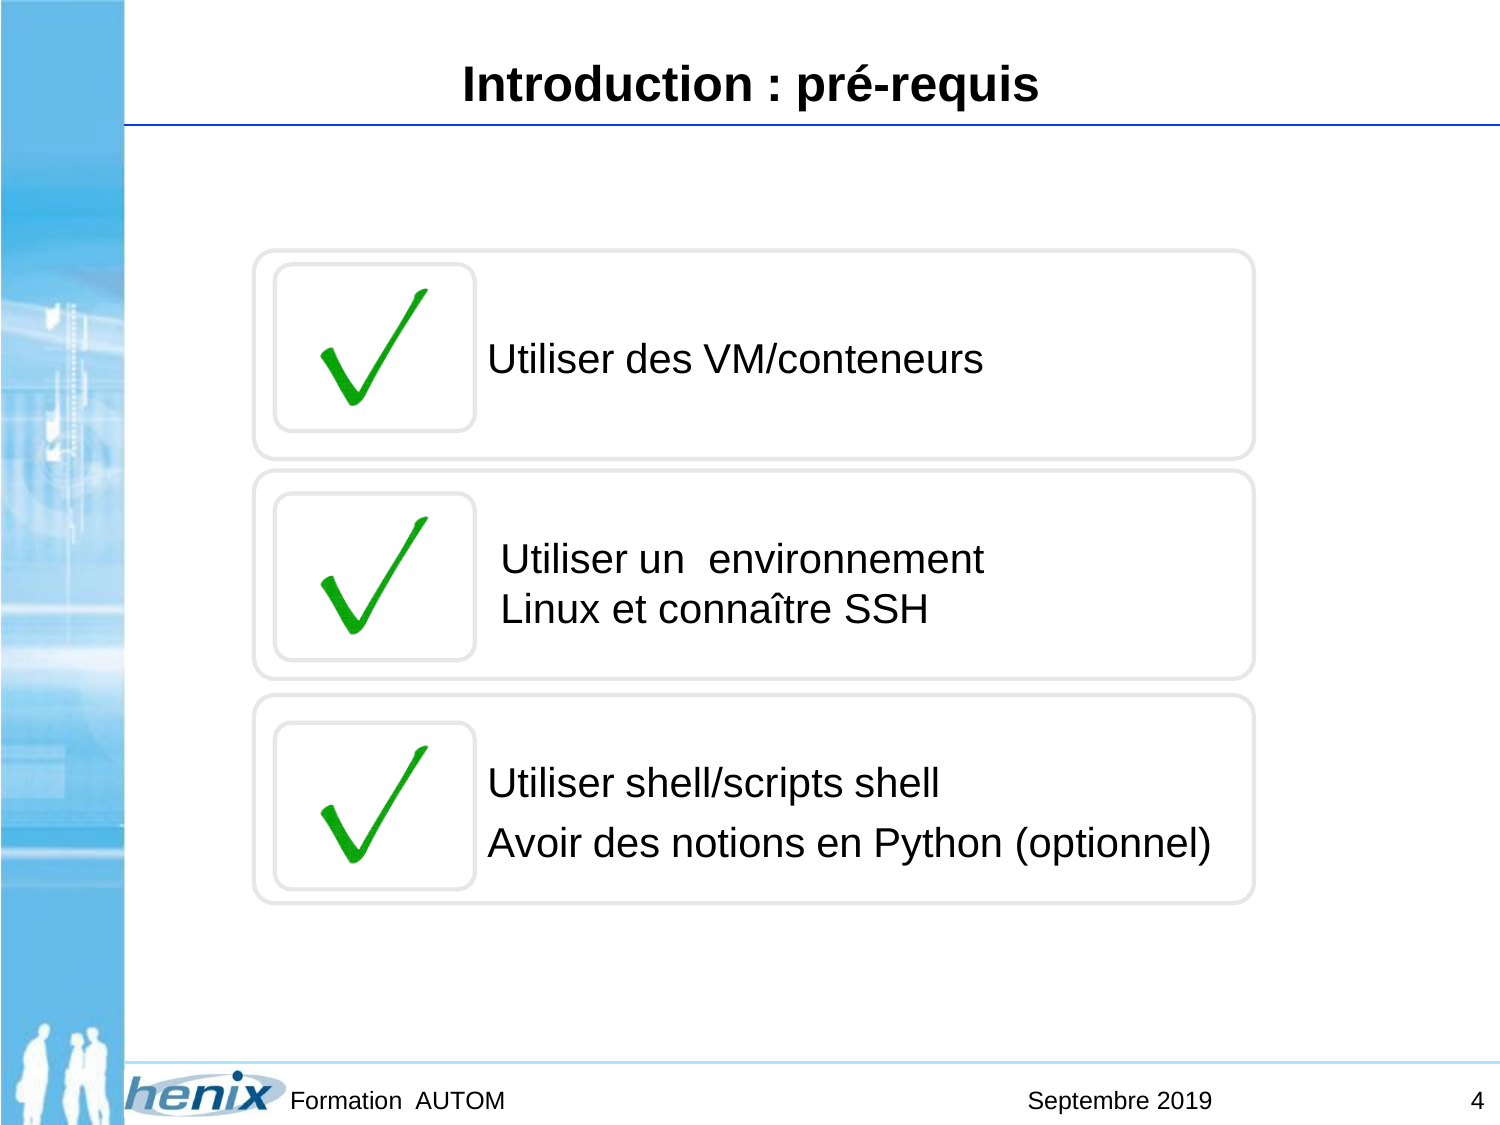

Introduction : pré-requis
Utiliser des VM/conteneurs
Utiliser un environnement Linux et connaître SSH
Utiliser shell/scripts shell
Avoir des notions en Python (optionnel)
Formation AUTOM
Septembre 2019